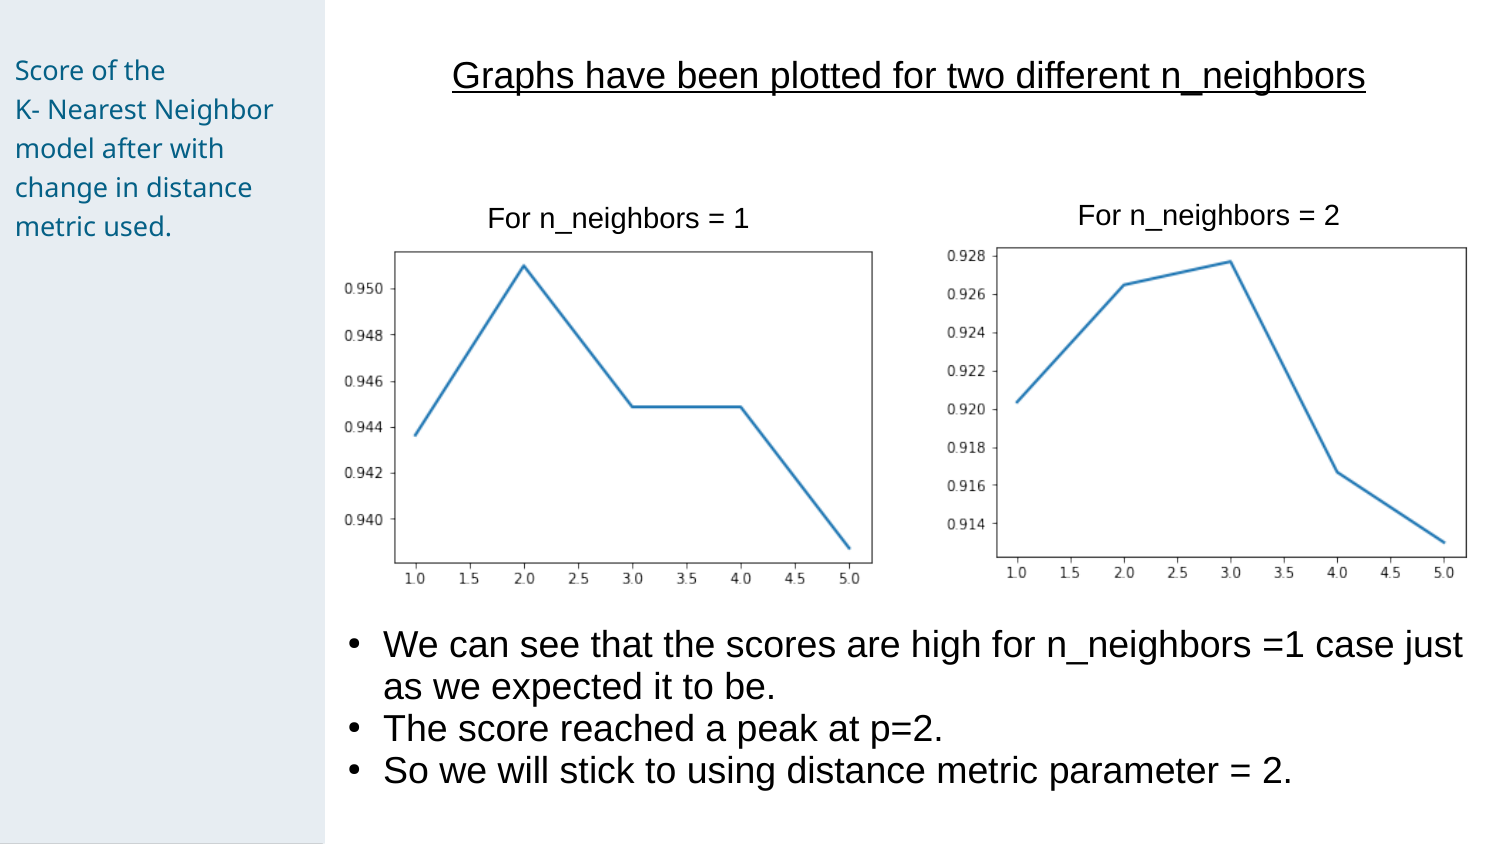

Score of the
K- Nearest Neighbor
model after with change in distance metric used.
Graphs have been plotted for two different n_neighbors
For n_neighbors = 1
For n_neighbors = 2
We can see that the scores are high for n_neighbors =1 case just
as we expected it to be.
The score reached a peak at p=2.
So we will stick to using distance metric parameter = 2.